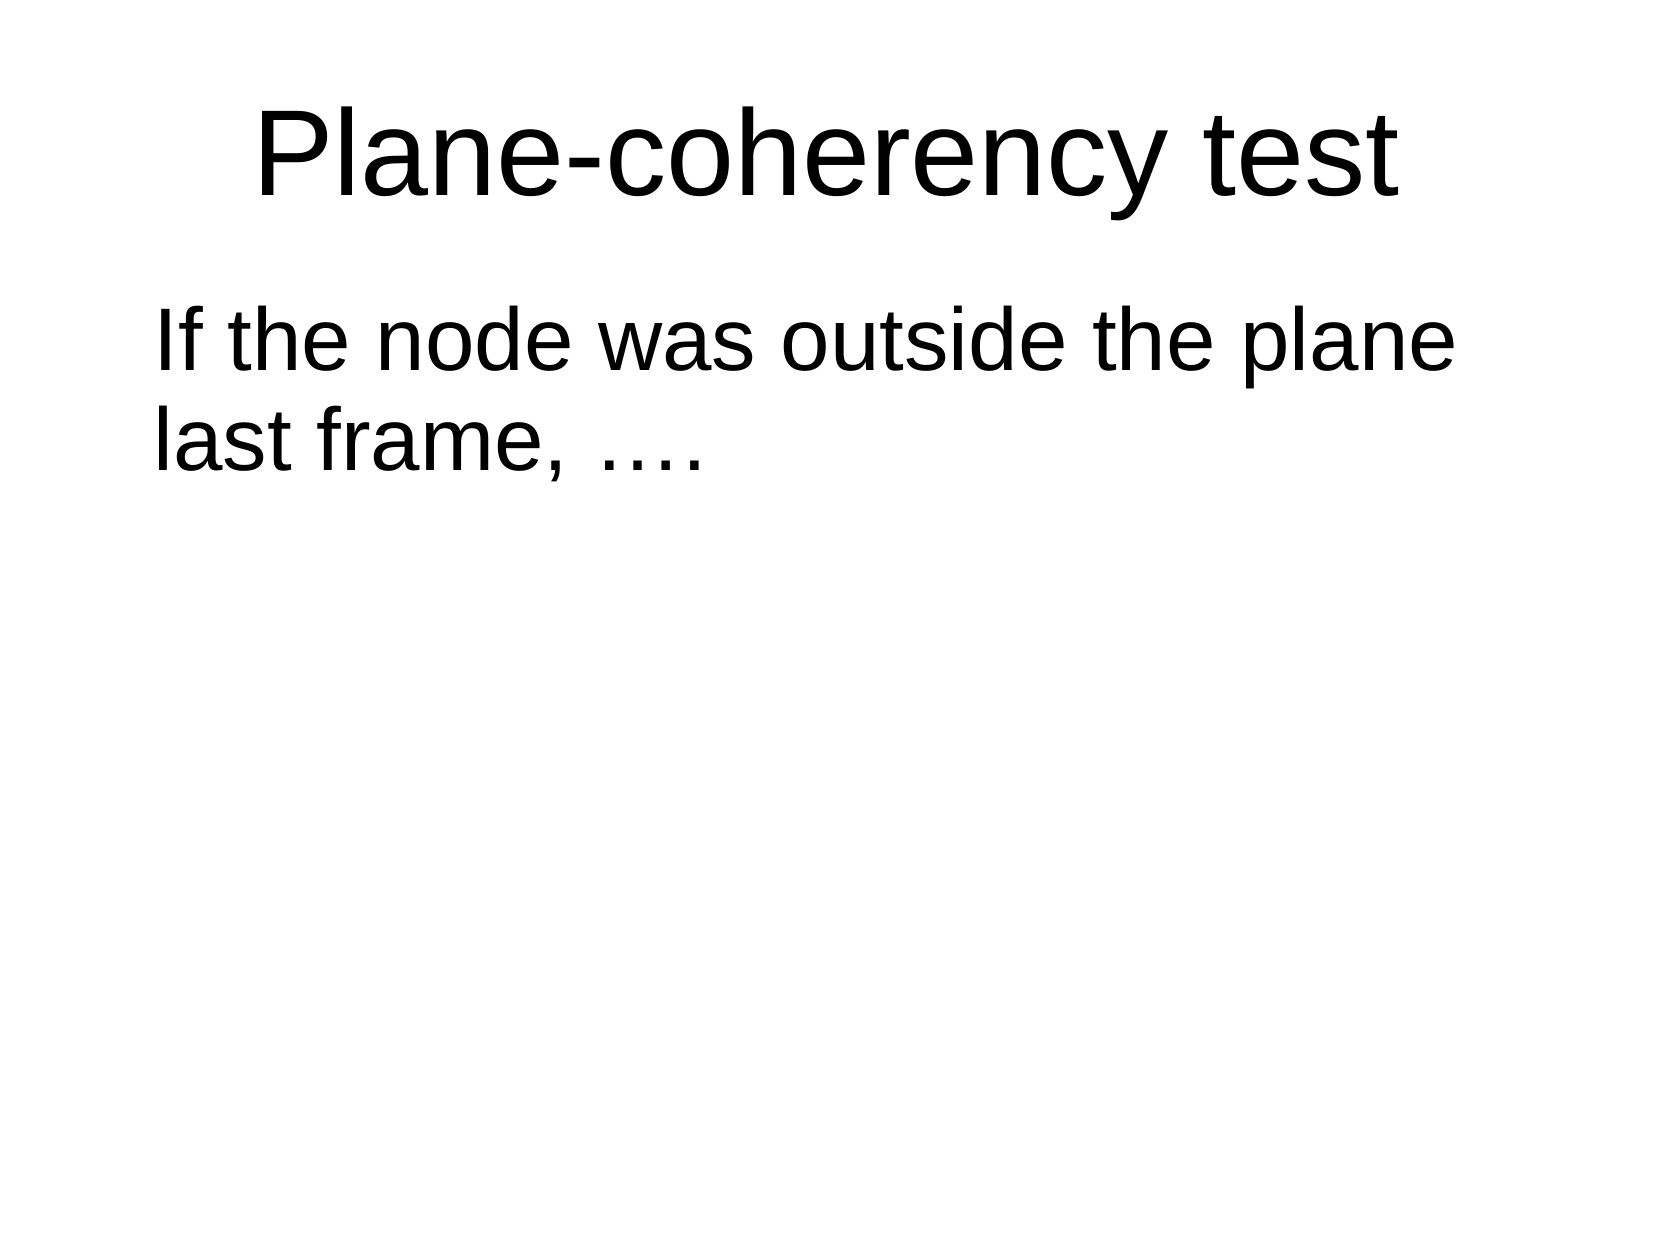

# Plane-coherency test
If the node was outside the plane last frame, ….